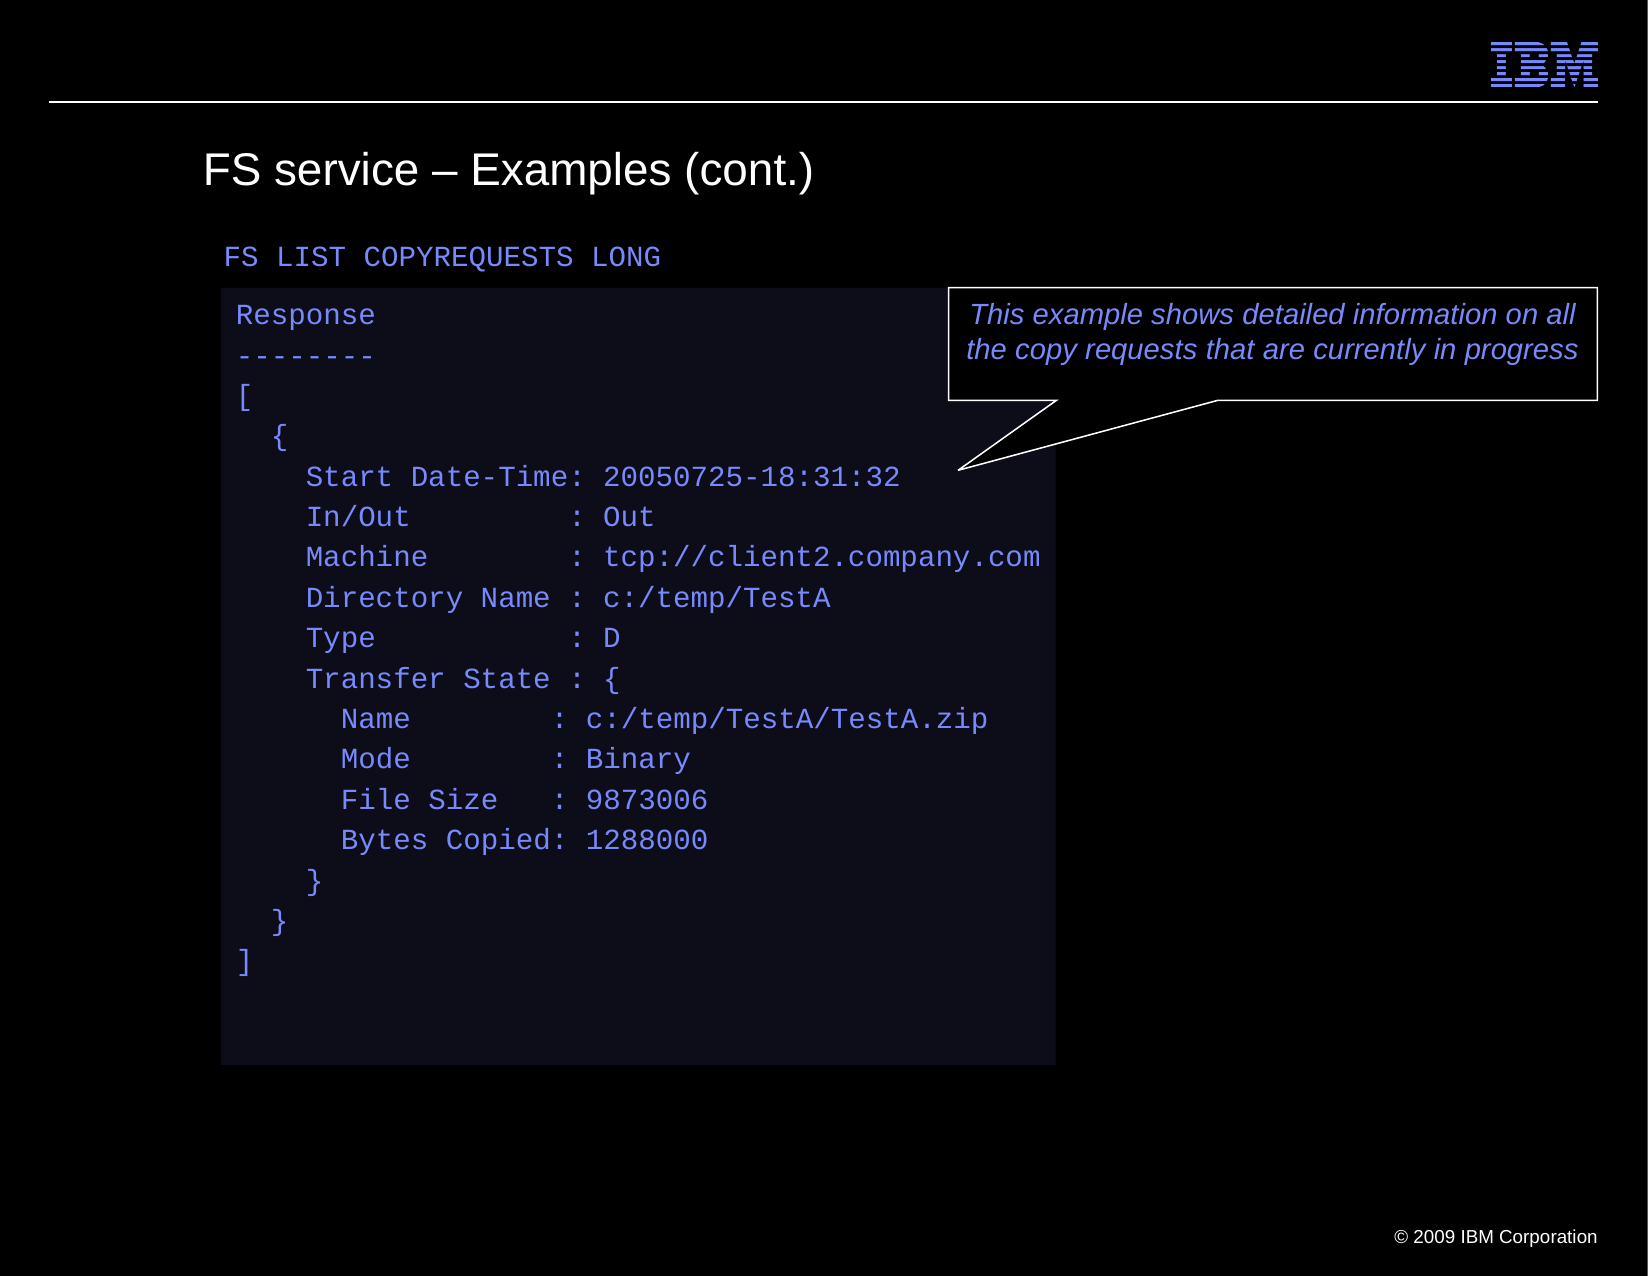

# FS service – Examples (cont.)
FS LIST COPYREQUESTS LONG
Response
--------
[
 {
 Start Date-Time: 20050725-18:31:32
 In/Out : Out
 Machine : tcp://client2.company.com
 Directory Name : c:/temp/TestA
 Type : D
 Transfer State : {
 Name : c:/temp/TestA/TestA.zip
 Mode : Binary
 File Size : 9873006
 Bytes Copied: 1288000
 }
 }
]
This example shows detailed information on all the copy requests that are currently in progress